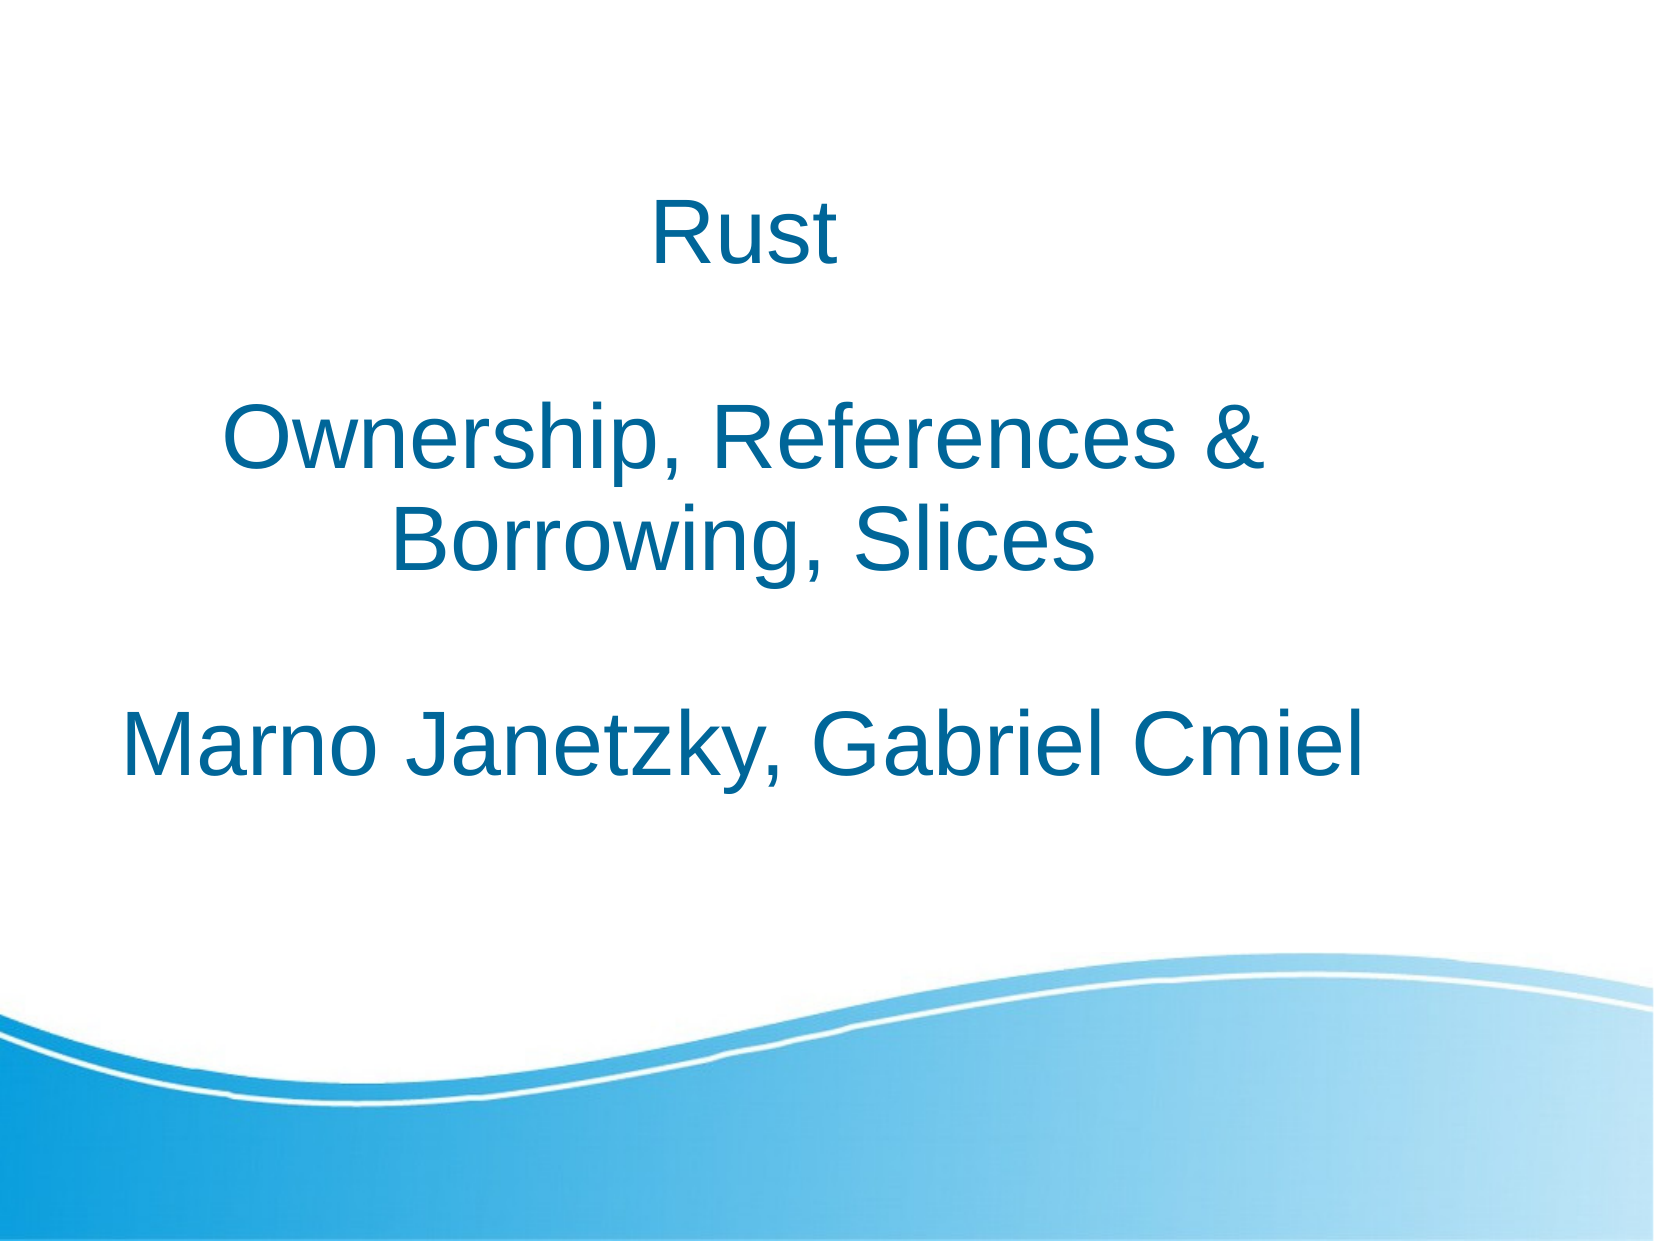

# Rust Ownership, References & Borrowing, Slices Marno Janetzky, Gabriel Cmiel